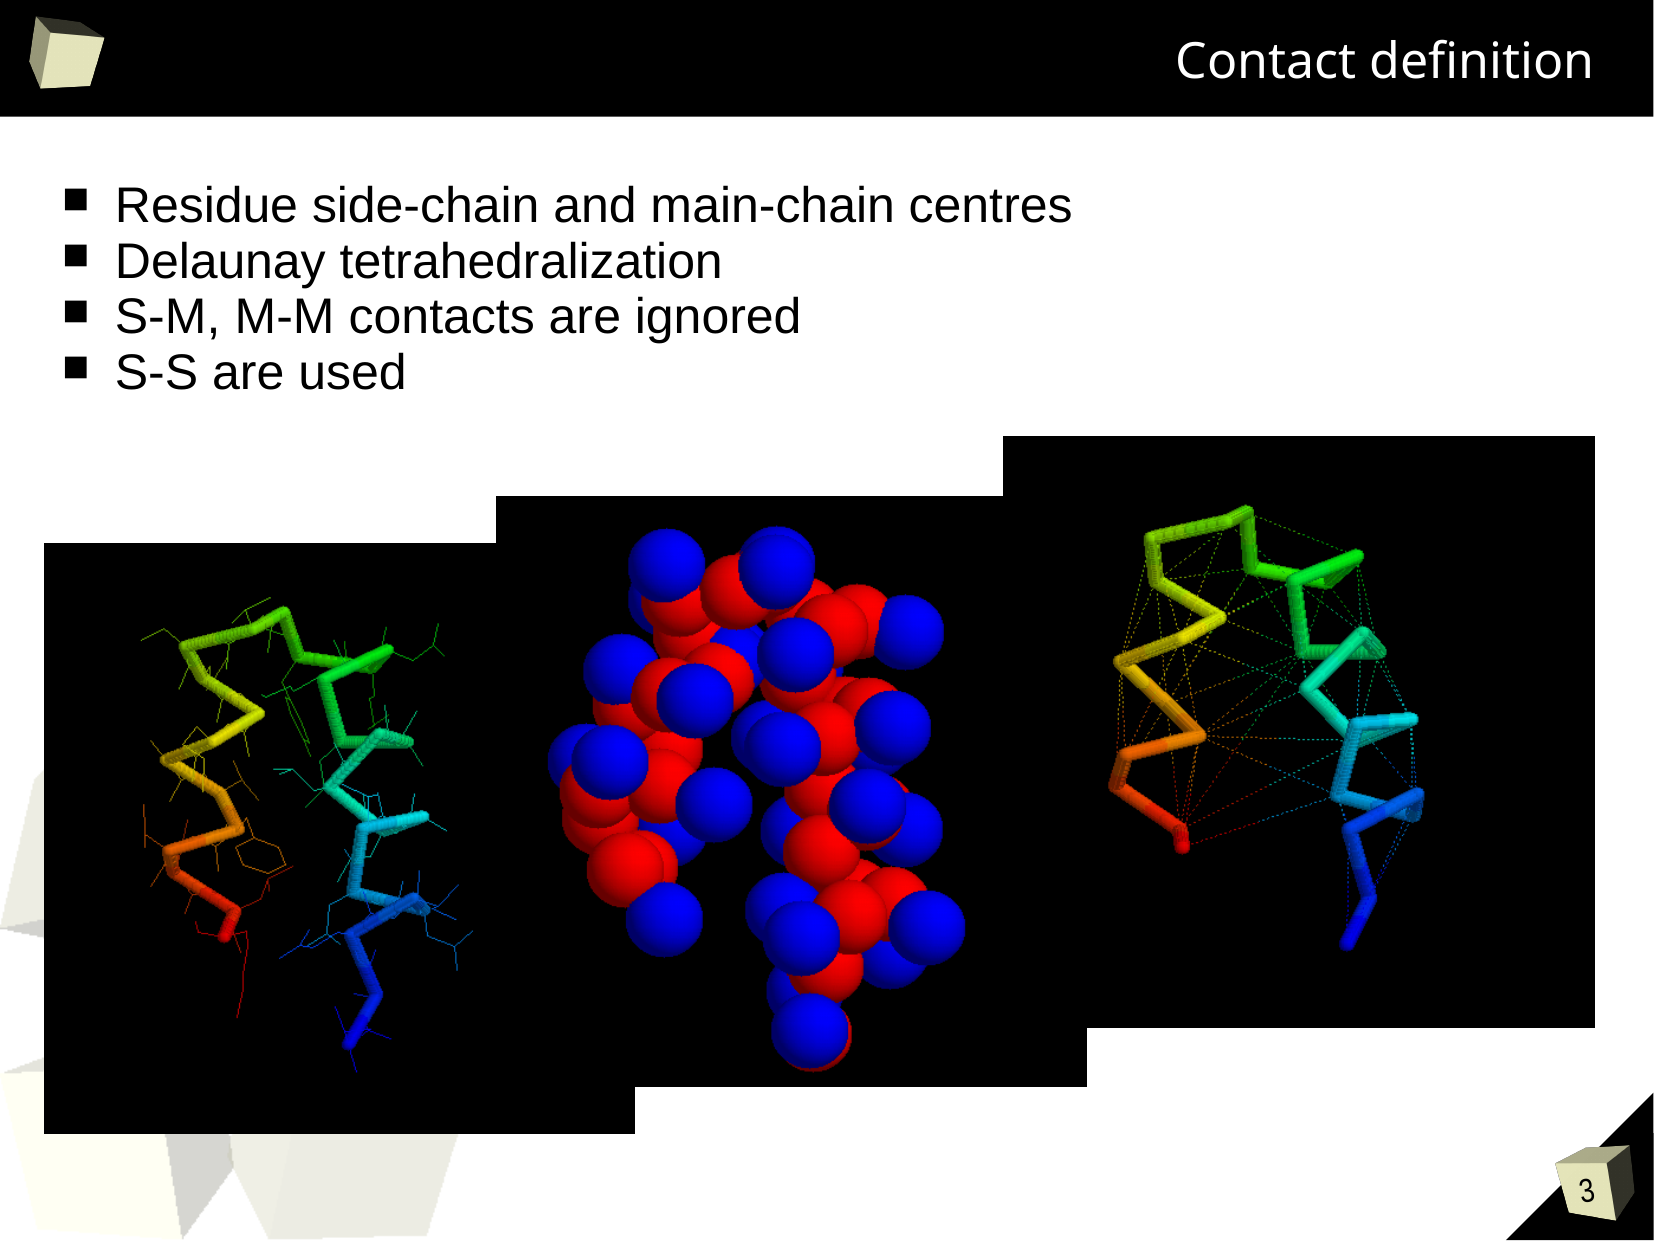

# Contact definition
Residue side-chain and main-chain centres
Delaunay tetrahedralization
S-M, M-M contacts are ignored
S-S are used